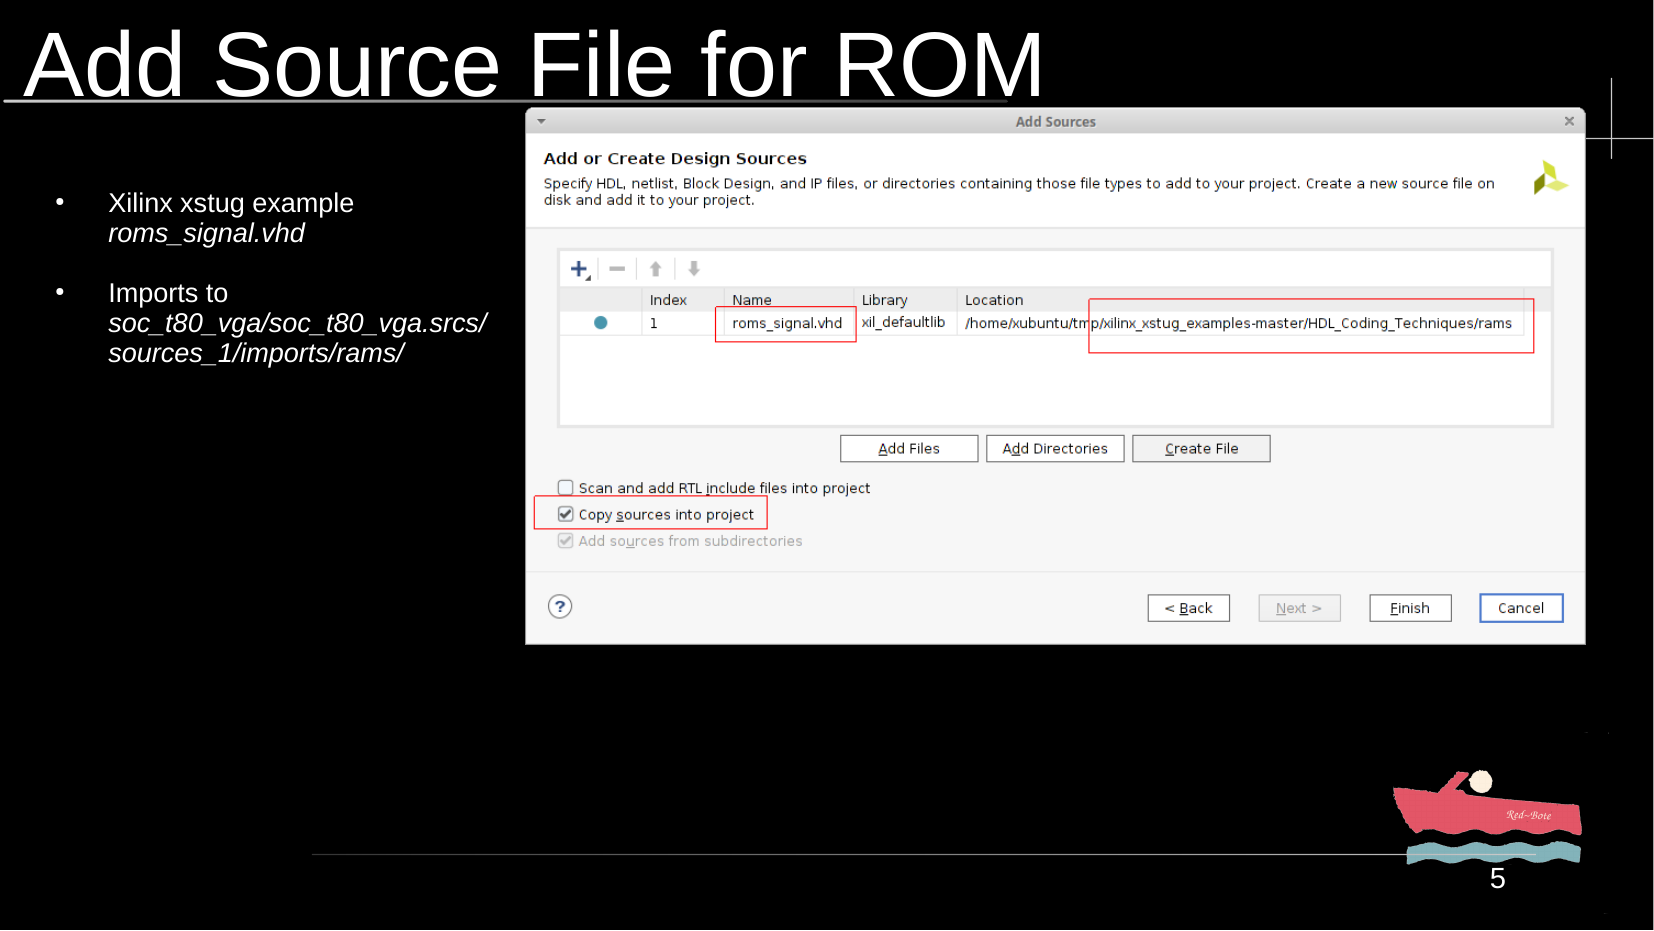

# Add Source File for ROM
Xilinx xstug example roms_signal.vhd
Imports to soc_t80_vga/soc_t80_vga.srcs/sources_1/imports/rams/
5